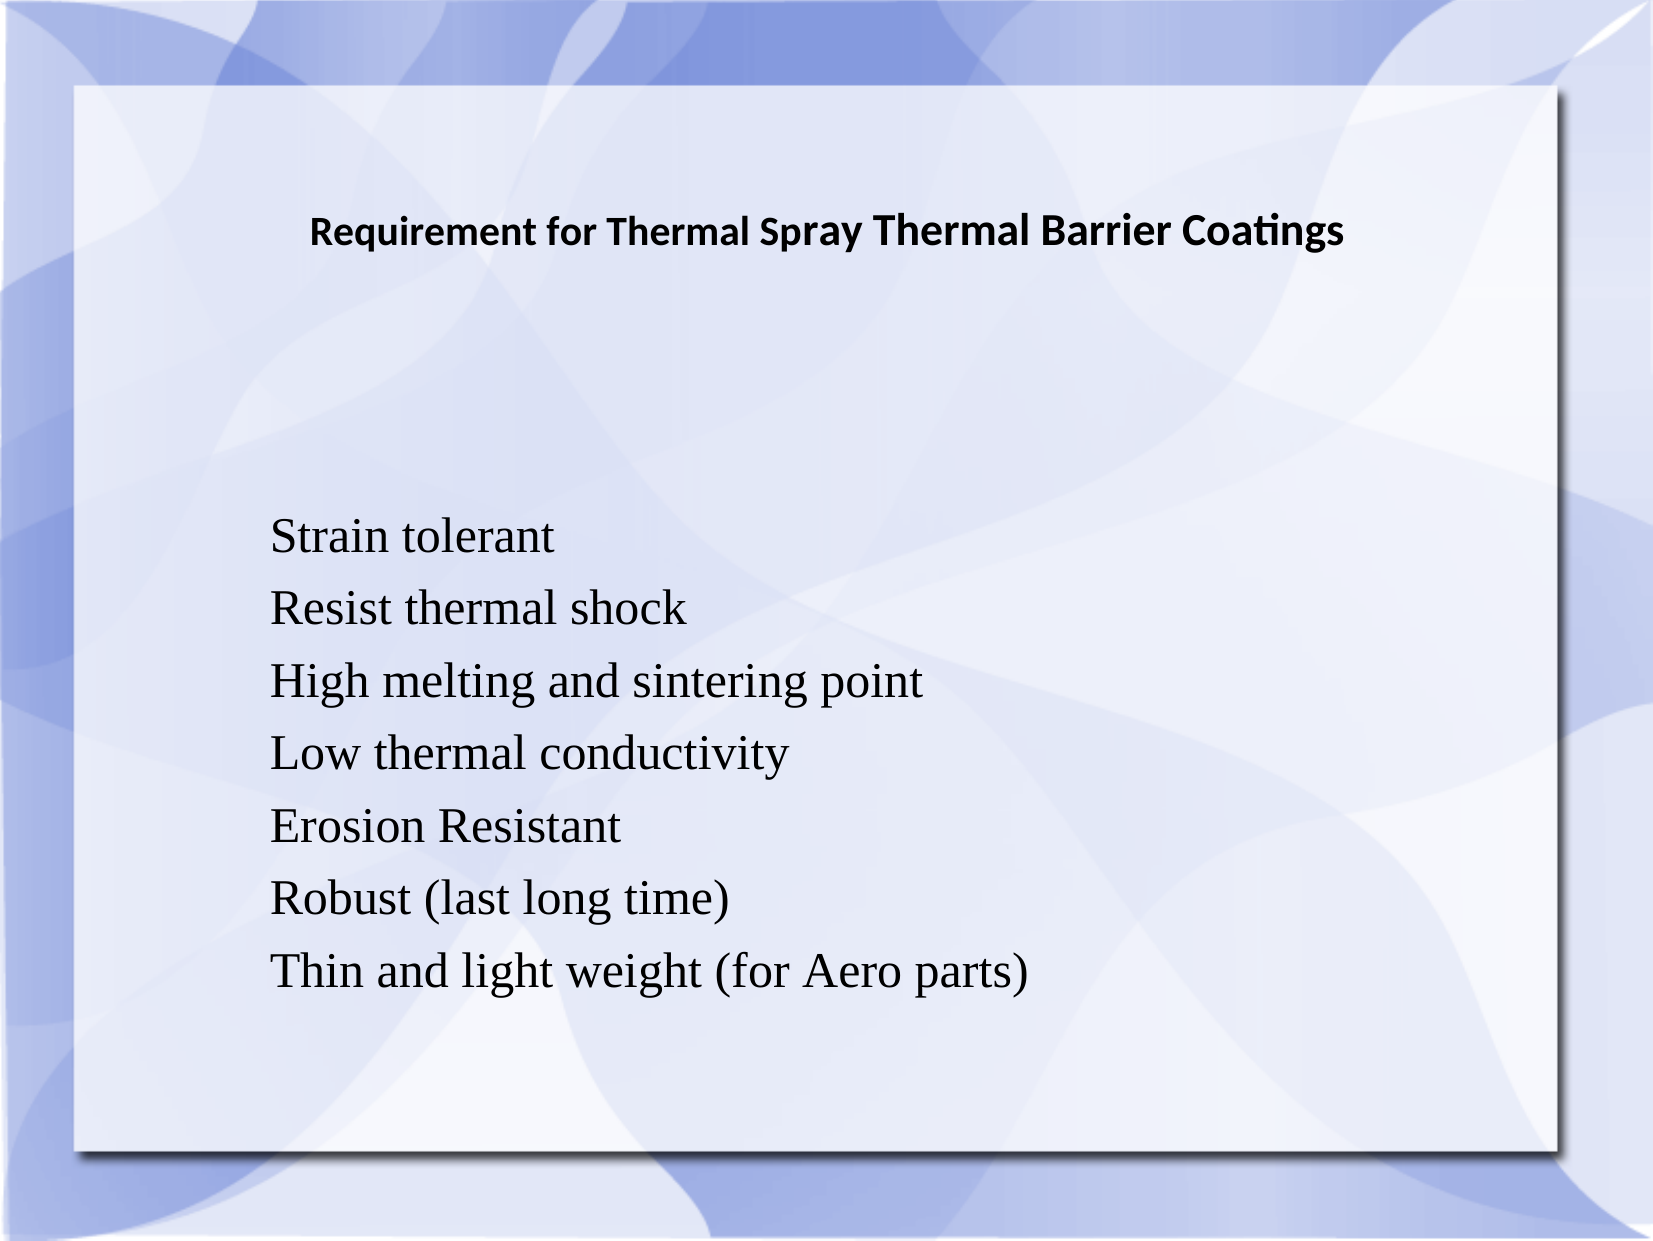

# Requirement for Thermal Spray Thermal Barrier Coatings
Strain tolerant
Resist thermal shock
High melting and sintering point
Low thermal conductivity
Erosion Resistant
Robust (last long time)
Thin and light weight (for Aero parts)